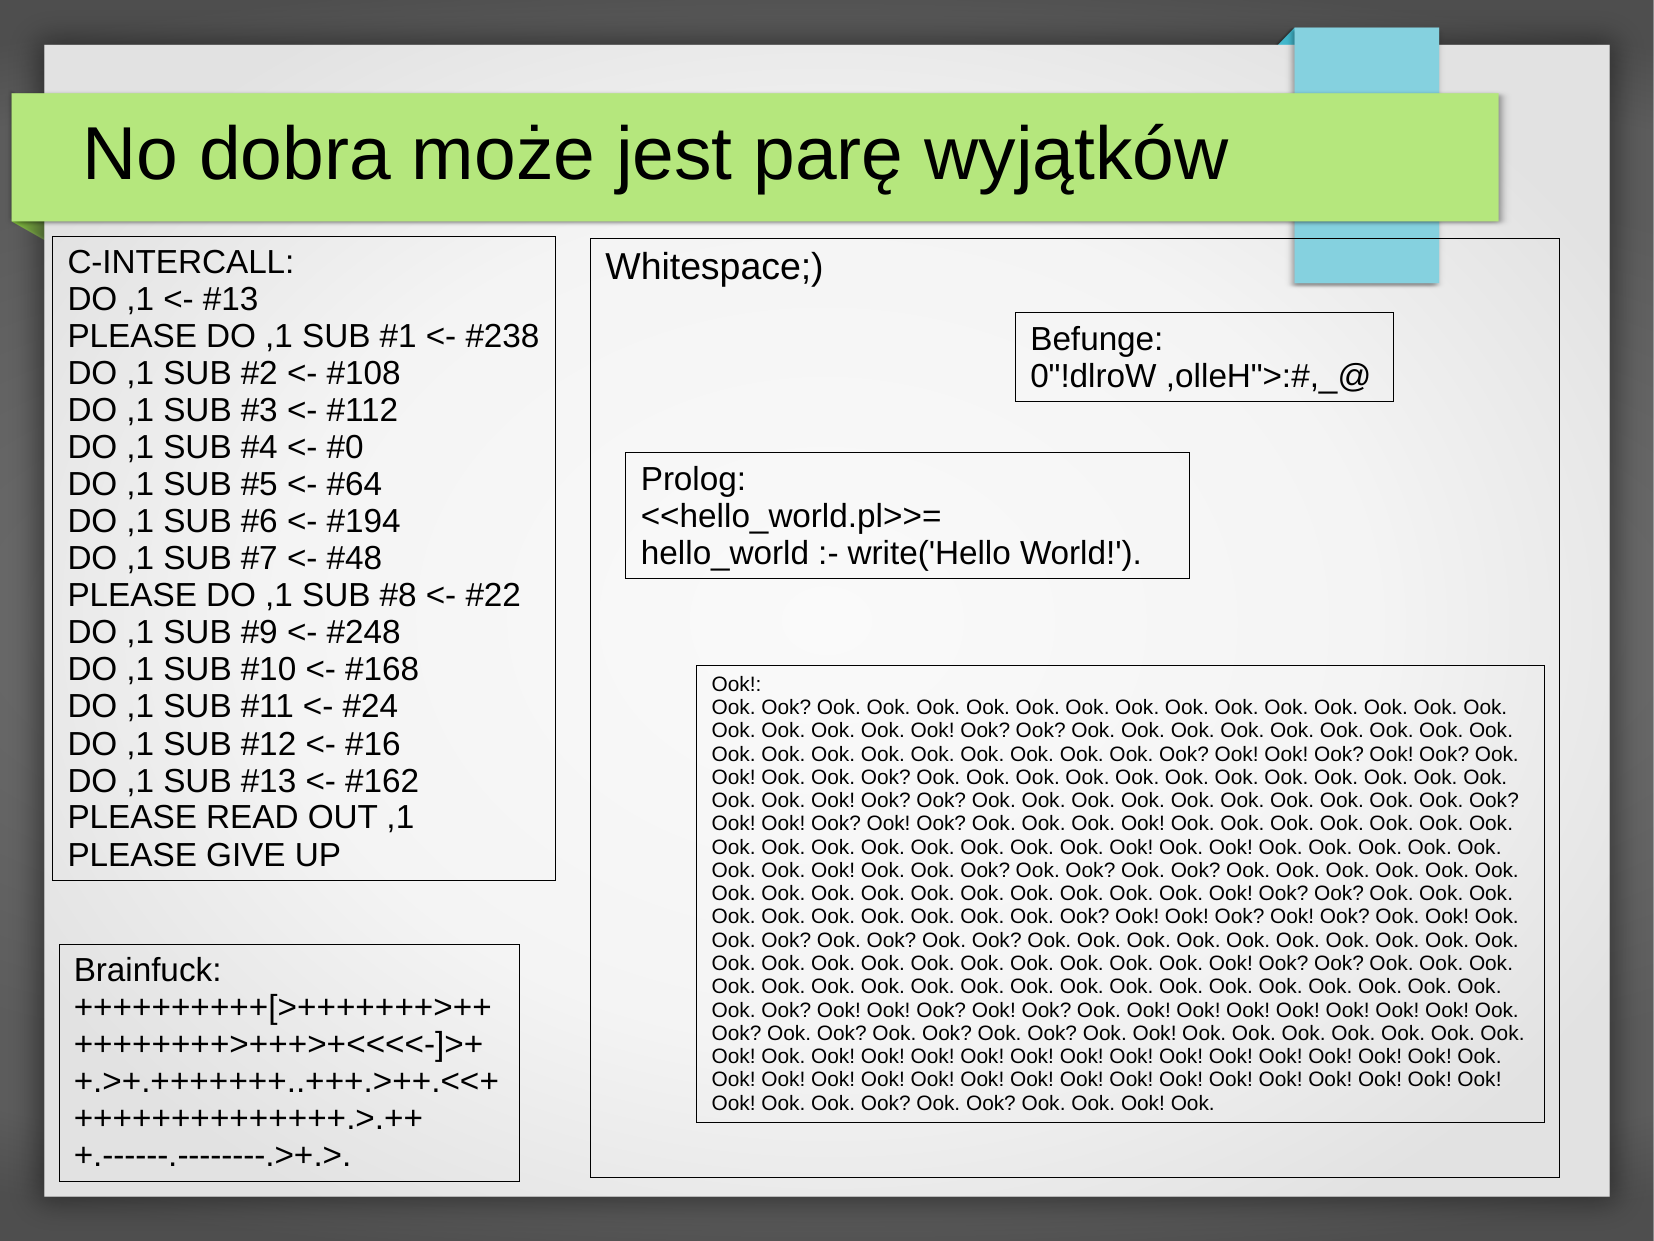

# No dobra może jest parę wyjątków
C-INTERCALL:
DO ,1 <- #13
PLEASE DO ,1 SUB #1 <- #238
DO ,1 SUB #2 <- #108
DO ,1 SUB #3 <- #112
DO ,1 SUB #4 <- #0
DO ,1 SUB #5 <- #64
DO ,1 SUB #6 <- #194
DO ,1 SUB #7 <- #48
PLEASE DO ,1 SUB #8 <- #22
DO ,1 SUB #9 <- #248
DO ,1 SUB #10 <- #168
DO ,1 SUB #11 <- #24
DO ,1 SUB #12 <- #16
DO ,1 SUB #13 <- #162
PLEASE READ OUT ,1
PLEASE GIVE UP
Whitespace;)
Befunge:
0"!dlroW ,olleH">:#,_@
Prolog:
<<hello_world.pl>>=
hello_world :- write('Hello World!').
Ook!:
Ook. Ook? Ook. Ook. Ook. Ook. Ook. Ook. Ook. Ook. Ook. Ook. Ook. Ook. Ook. Ook.
Ook. Ook. Ook. Ook. Ook! Ook? Ook? Ook. Ook. Ook. Ook. Ook. Ook. Ook. Ook. Ook.
Ook. Ook. Ook. Ook. Ook. Ook. Ook. Ook. Ook. Ook? Ook! Ook! Ook? Ook! Ook? Ook.
Ook! Ook. Ook. Ook? Ook. Ook. Ook. Ook. Ook. Ook. Ook. Ook. Ook. Ook. Ook. Ook.
Ook. Ook. Ook! Ook? Ook? Ook. Ook. Ook. Ook. Ook. Ook. Ook. Ook. Ook. Ook. Ook?
Ook! Ook! Ook? Ook! Ook? Ook. Ook. Ook. Ook! Ook. Ook. Ook. Ook. Ook. Ook. Ook.
Ook. Ook. Ook. Ook. Ook. Ook. Ook. Ook. Ook! Ook. Ook! Ook. Ook. Ook. Ook. Ook.
Ook. Ook. Ook! Ook. Ook. Ook? Ook. Ook? Ook. Ook? Ook. Ook. Ook. Ook. Ook. Ook.
Ook. Ook. Ook. Ook. Ook. Ook. Ook. Ook. Ook. Ook. Ook! Ook? Ook? Ook. Ook. Ook.
Ook. Ook. Ook. Ook. Ook. Ook. Ook. Ook? Ook! Ook! Ook? Ook! Ook? Ook. Ook! Ook.
Ook. Ook? Ook. Ook? Ook. Ook? Ook. Ook. Ook. Ook. Ook. Ook. Ook. Ook. Ook. Ook.
Ook. Ook. Ook. Ook. Ook. Ook. Ook. Ook. Ook. Ook. Ook! Ook? Ook? Ook. Ook. Ook.
Ook. Ook. Ook. Ook. Ook. Ook. Ook. Ook. Ook. Ook. Ook. Ook. Ook. Ook. Ook. Ook.
Ook. Ook? Ook! Ook! Ook? Ook! Ook? Ook. Ook! Ook! Ook! Ook! Ook! Ook! Ook! Ook.
Ook? Ook. Ook? Ook. Ook? Ook. Ook? Ook. Ook! Ook. Ook. Ook. Ook. Ook. Ook. Ook.
Ook! Ook. Ook! Ook! Ook! Ook! Ook! Ook! Ook! Ook! Ook! Ook! Ook! Ook! Ook! Ook.
Ook! Ook! Ook! Ook! Ook! Ook! Ook! Ook! Ook! Ook! Ook! Ook! Ook! Ook! Ook! Ook!
Ook! Ook. Ook. Ook? Ook. Ook? Ook. Ook. Ook! Ook.
Brainfuck:
++++++++++[>+++++++>++++++++++>+++>+<<<<-]>++.>+.+++++++..+++.>++.<<+++++++++++++++.>.+++.------.--------.>+.>.